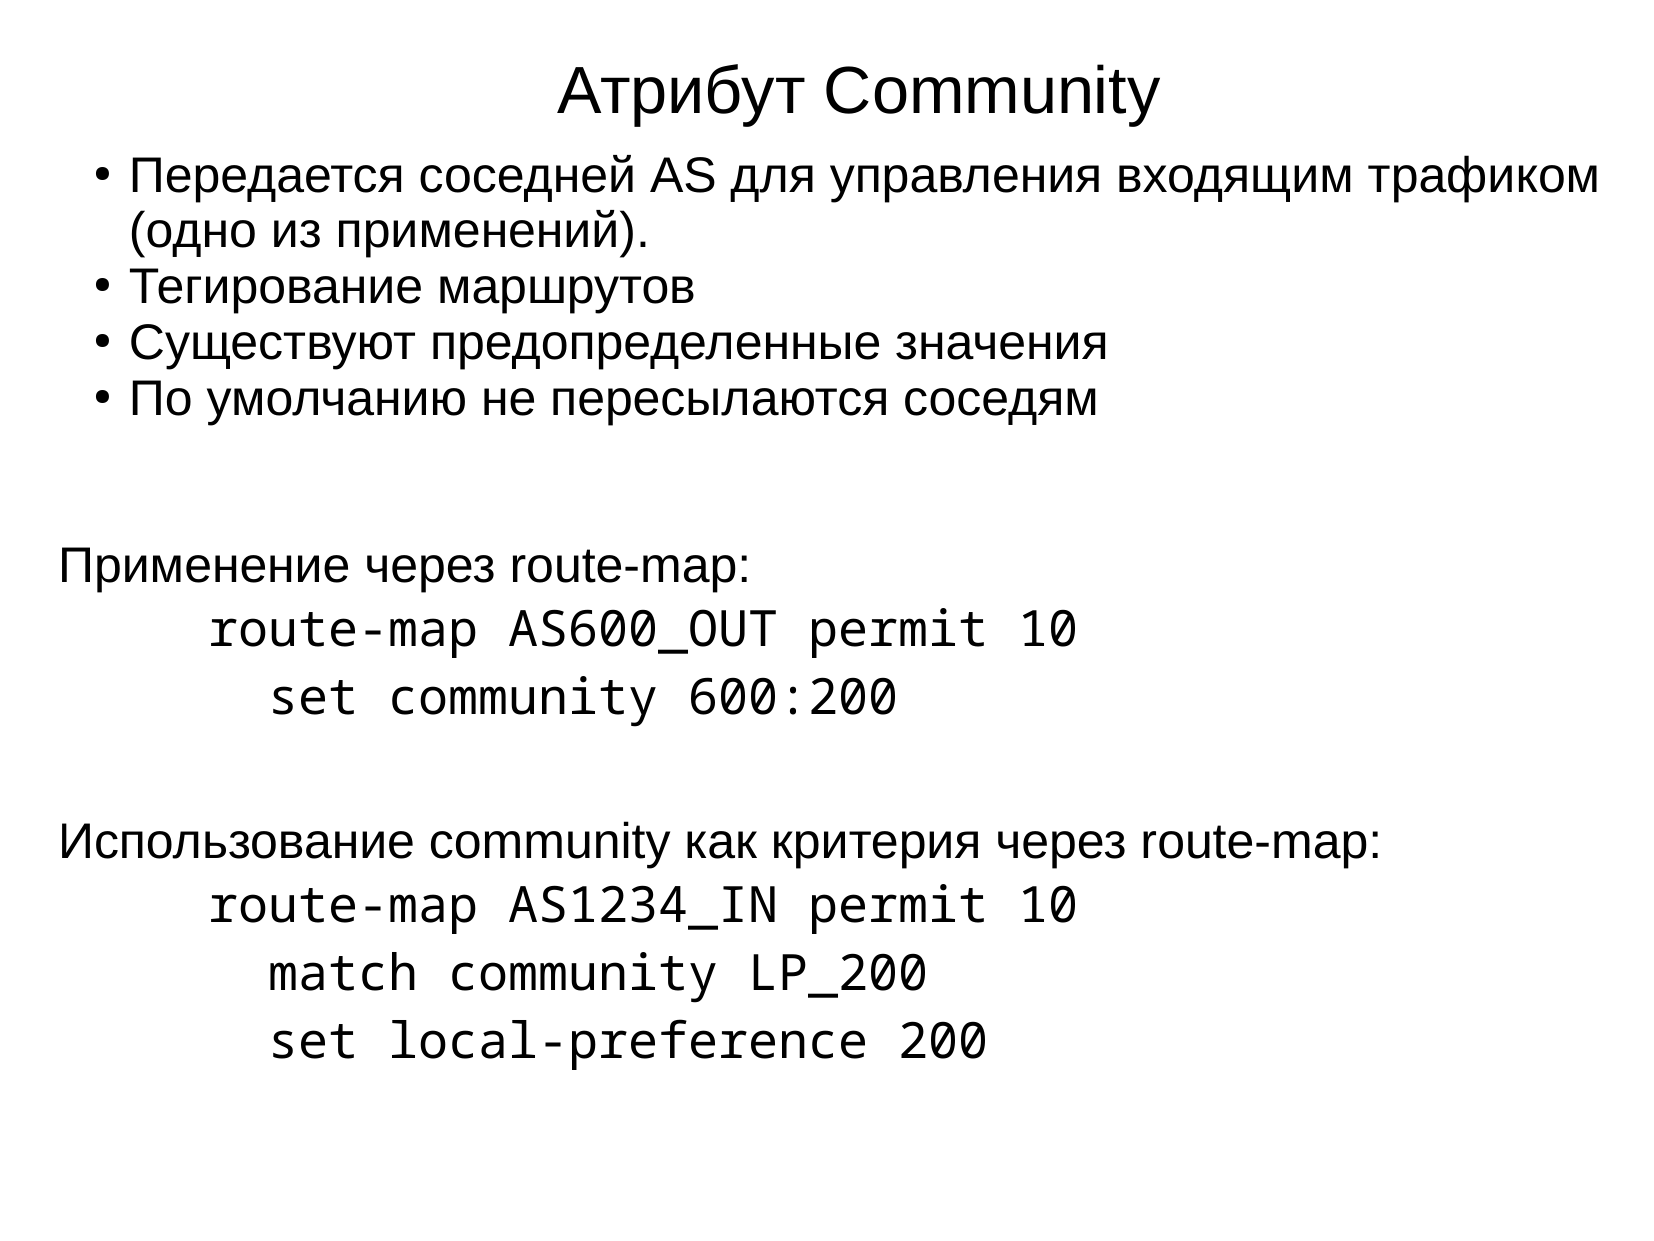

# Атрибут Community
Передается соседней AS для управления входящим трафиком (одно из применений).
Тегирование маршрутов
Существуют предопределенные значения
По умолчанию не пересылаются соседям
Применение через route-map:
		route-map AS600_OUT permit 10
		 set community 600:200
Использование community как критерия через route-map:
		route-map AS1234_IN permit 10
		 match community LP_200
		 set local-preference 200